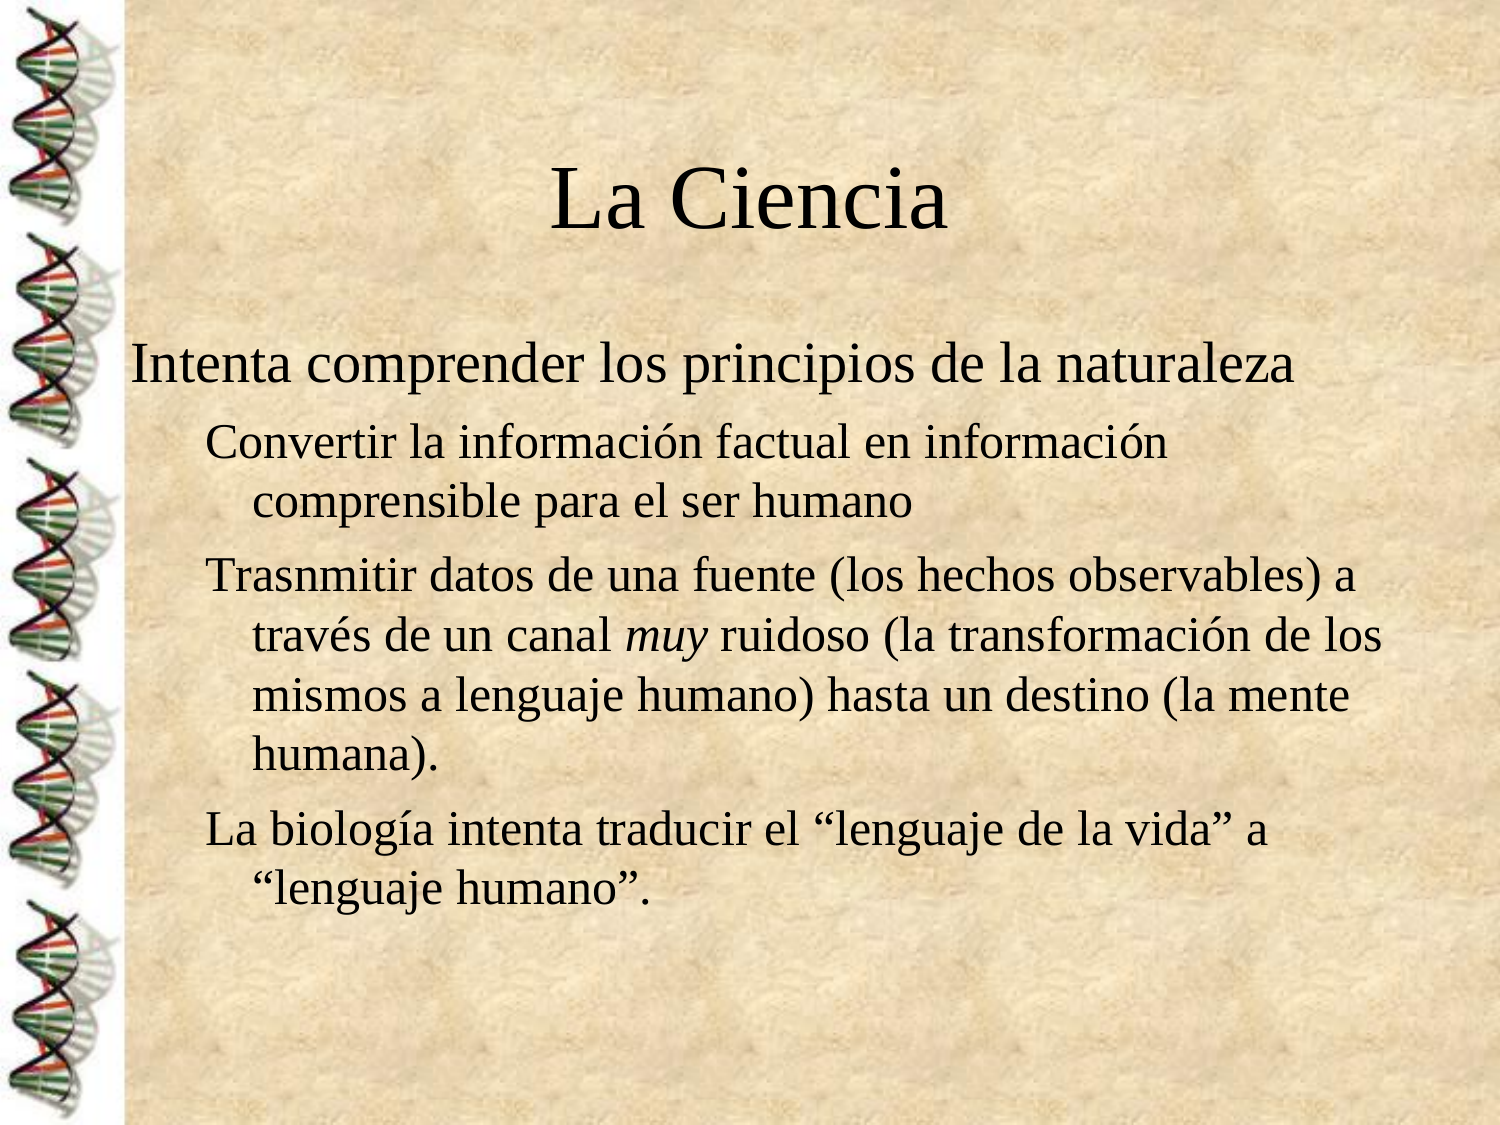

# La Ciencia
Intenta comprender los principios de la naturaleza
Convertir la información factual en información comprensible para el ser humano
Trasnmitir datos de una fuente (los hechos observables) a través de un canal muy ruidoso (la transformación de los mismos a lenguaje humano) hasta un destino (la mente humana).
La biología intenta traducir el “lenguaje de la vida” a “lenguaje humano”.